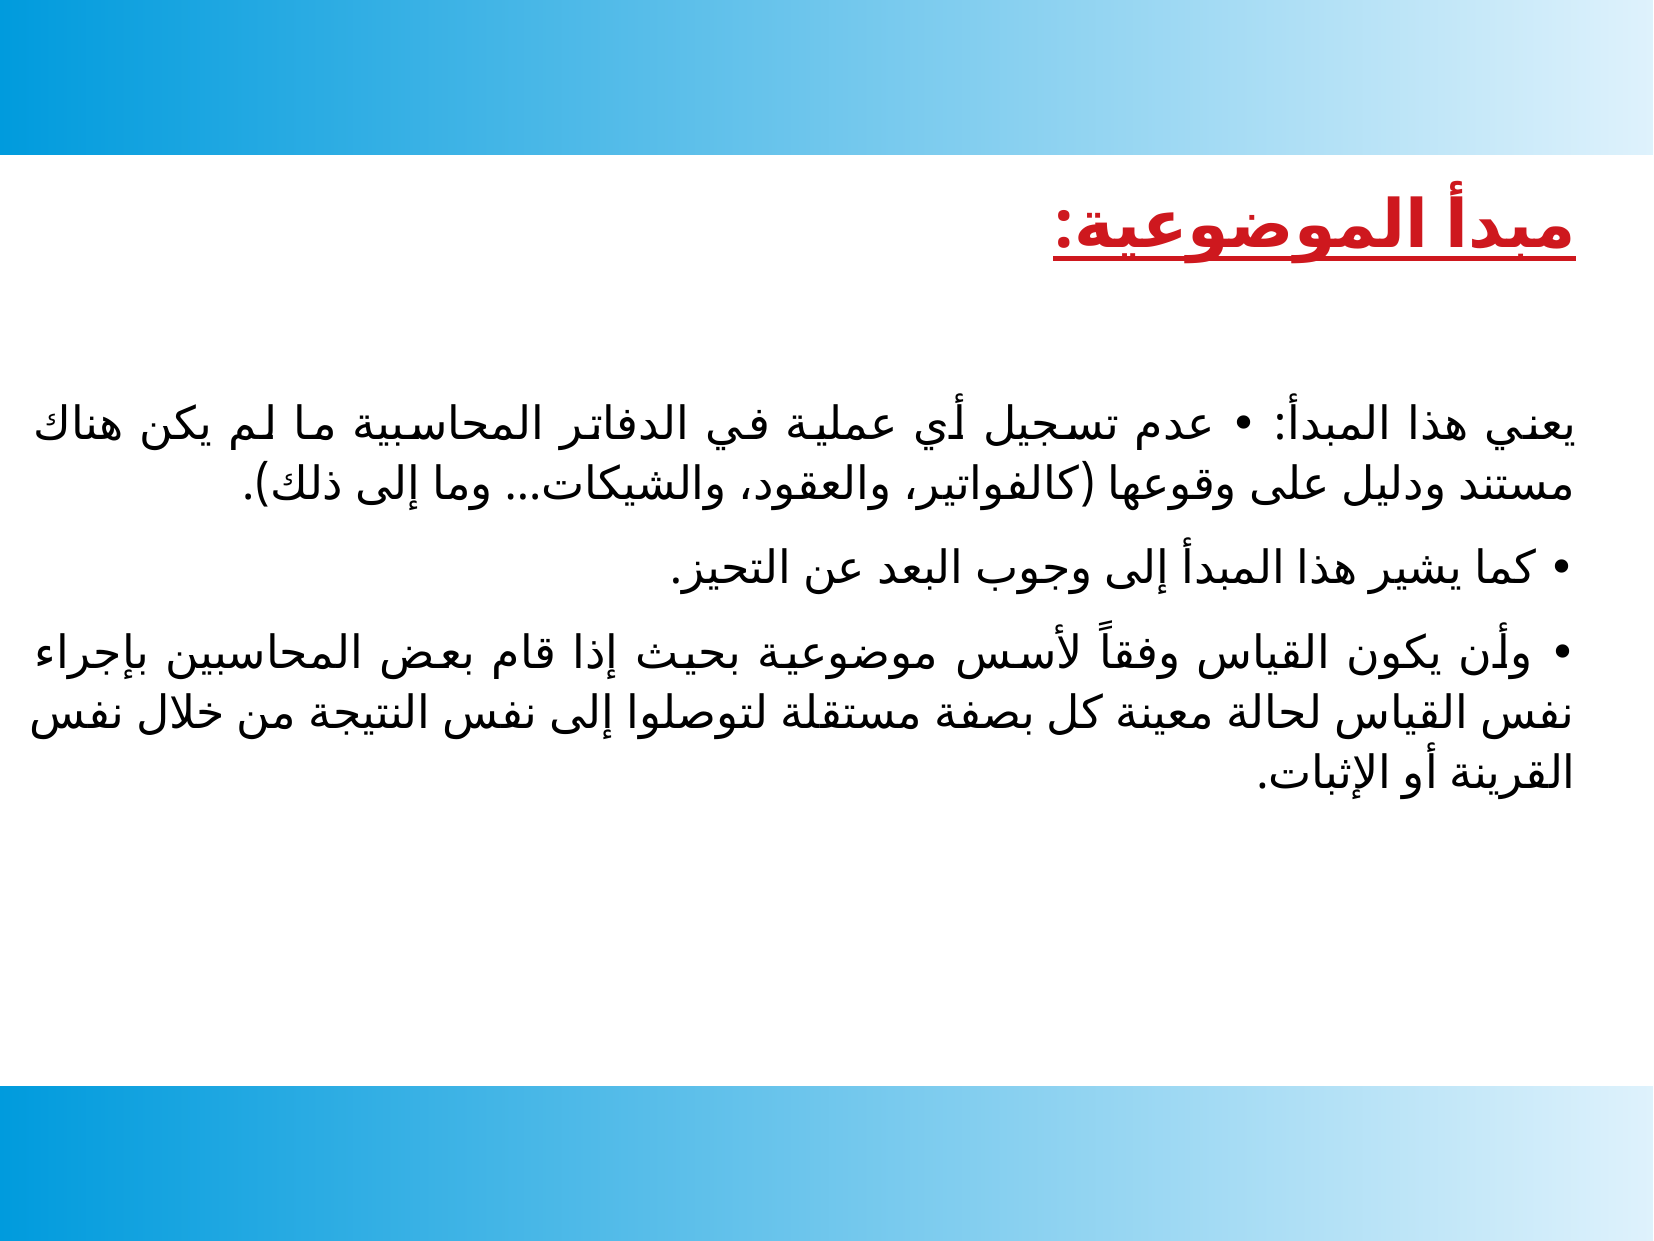

مبدأ الموضوعية:
يعني هذا المبدأ: • عدم تسجيل أي عملية في الدفاتر المحاسبية ما لم يكن هناك مستند ودليل على وقوعها (كالفواتير، والعقود، والشيكات... وما إلى ذلك).
• كما يشير هذا المبدأ إلى وجوب البعد عن التحيز.
• وأن يكون القياس وفقاً لأسس موضوعية بحيث إذا قام بعض المحاسبين بإجراء نفس القياس لحالة معينة كل بصفة مستقلة لتوصلوا إلى نفس النتيجة من خلال نفس القرينة أو الإثبات.